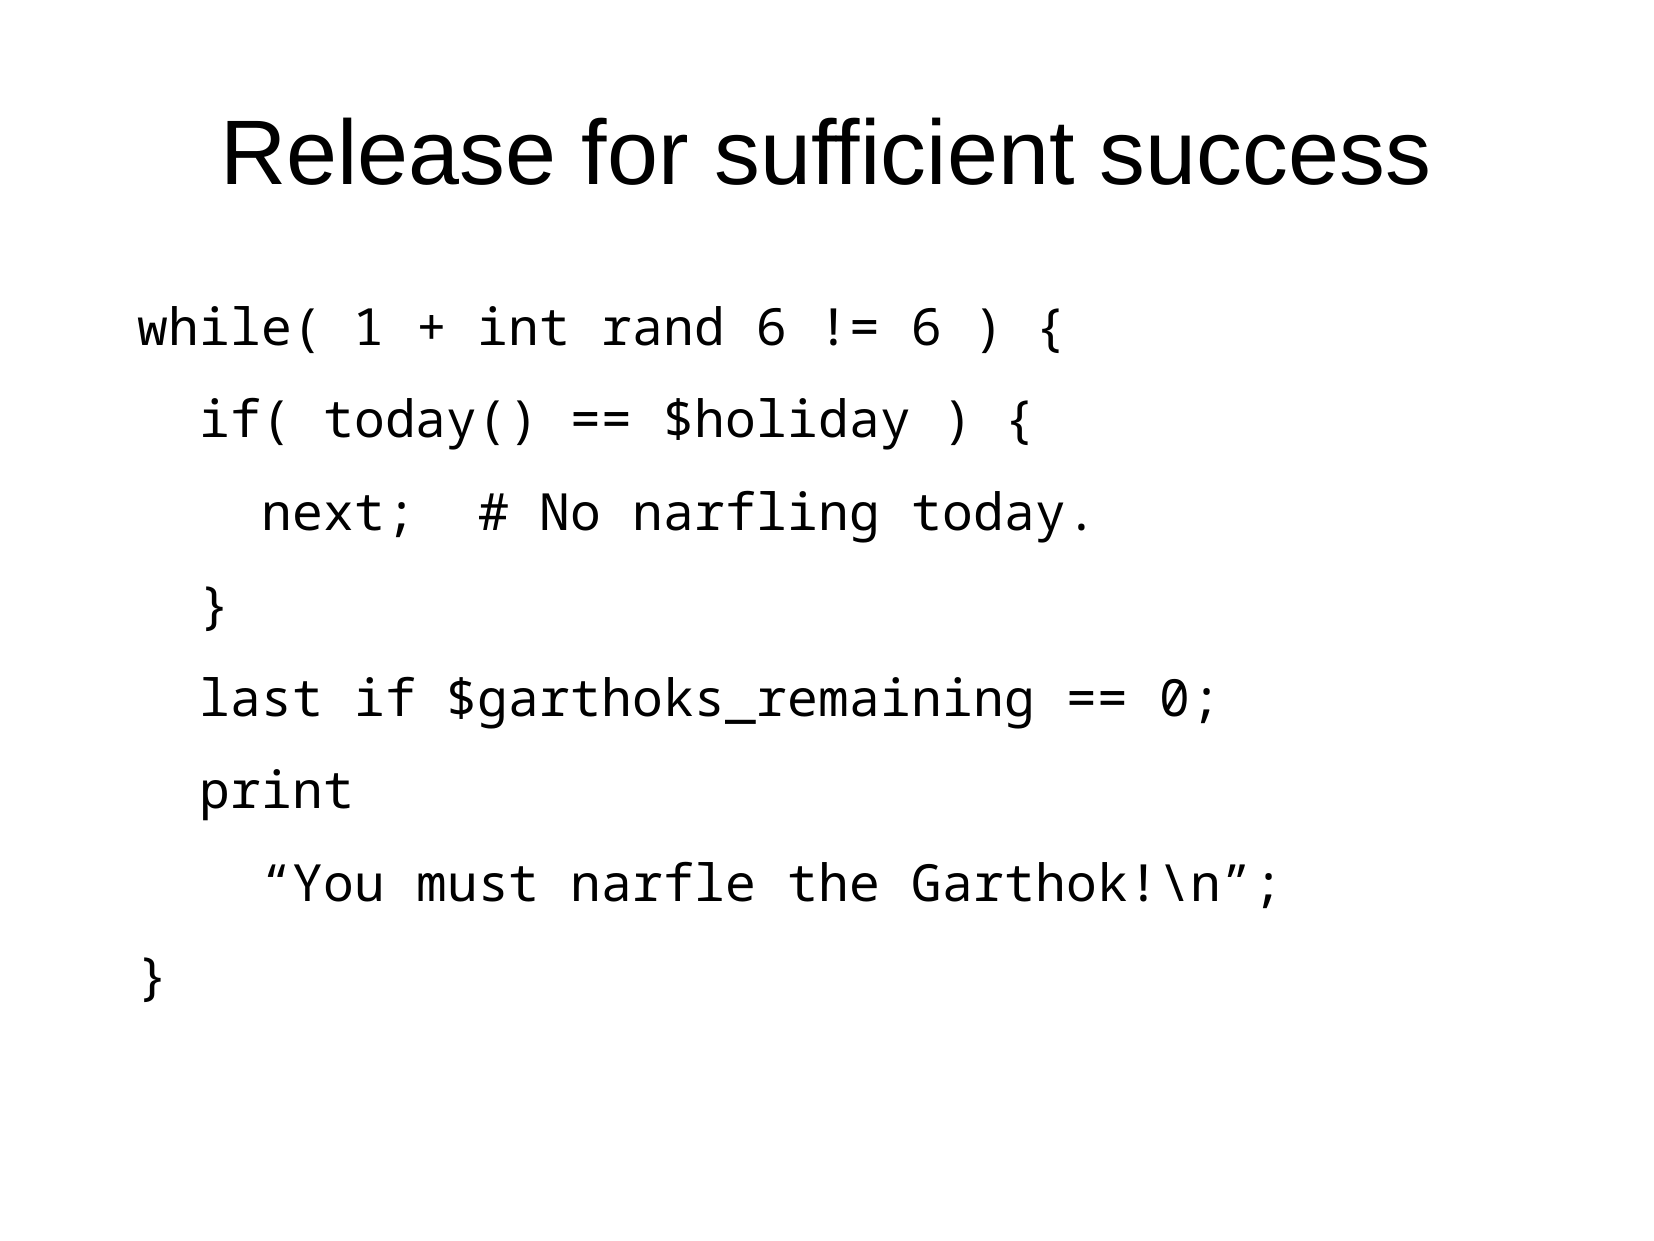

# Release for sufficient success
while( 1 + int rand 6 != 6 ) {
 if( today() == $holiday ) {
 next; # No narfling today.
 }
 last if $garthoks_remaining == 0;
 print
 “You must narfle the Garthok!\n”;
}